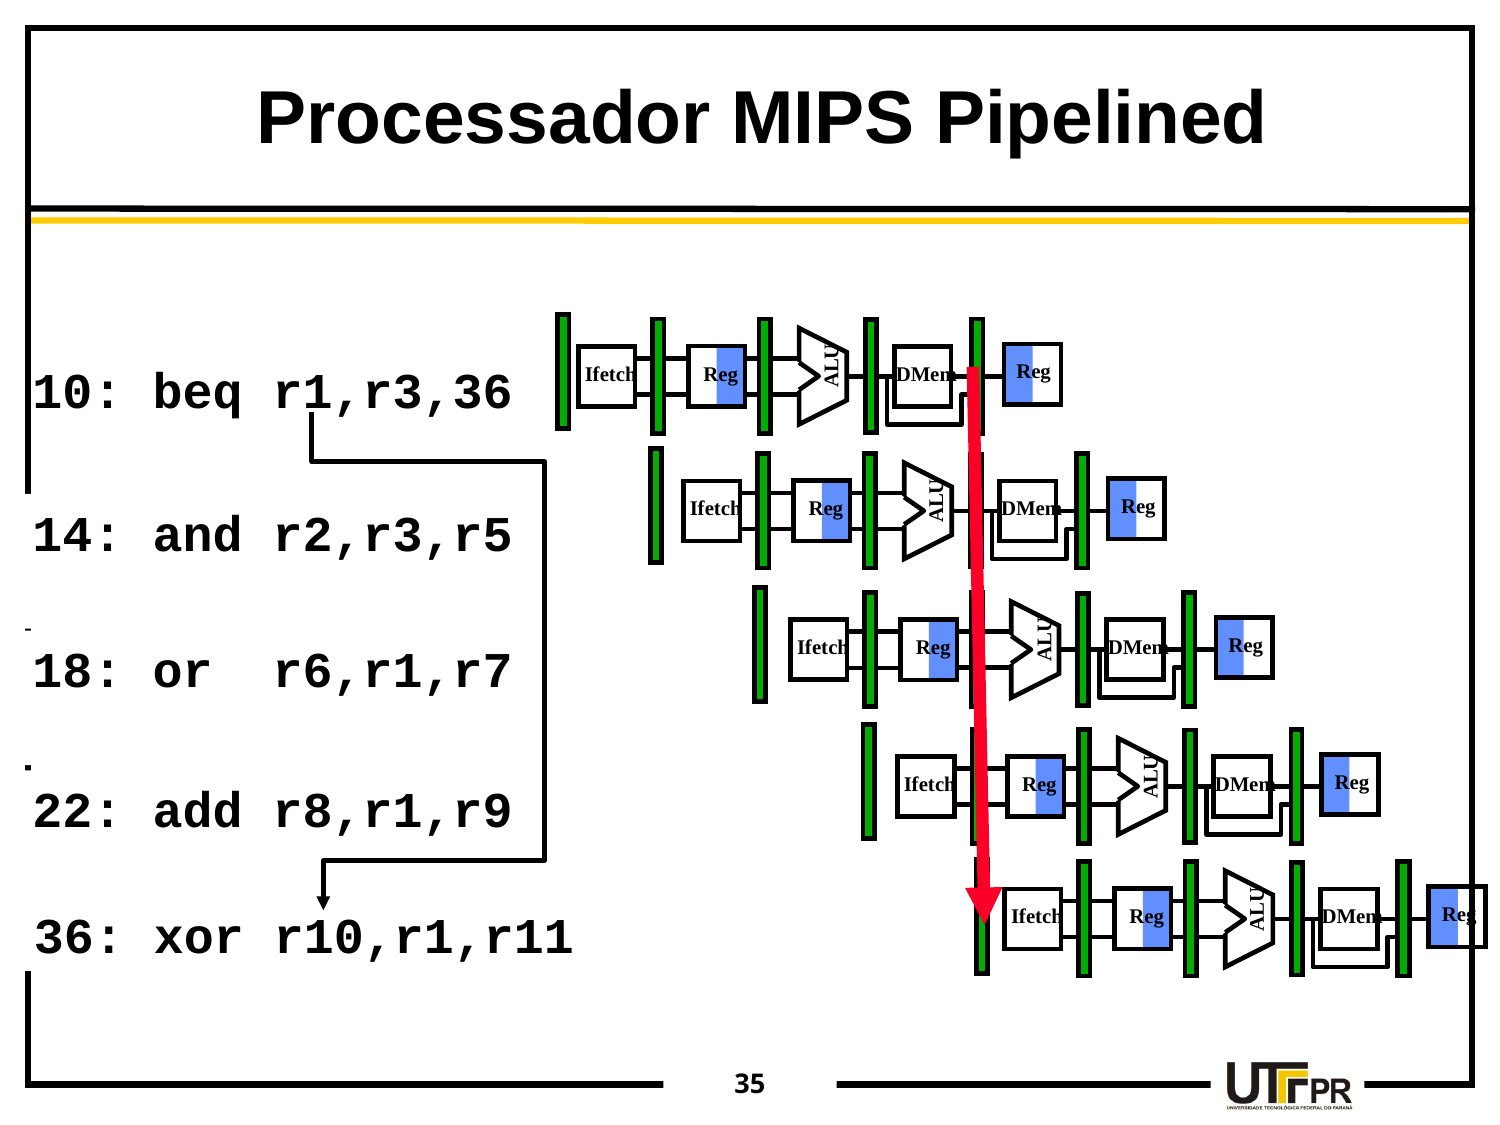

# Processador MIPS Pipelined
ALU
Reg
Reg
Ifetch
DMem
10: beq r1,r3,36
14: and r2,r3,r5
18: or r6,r1,r7
22: add r8,r1,r9
36: xor r10,r1,r11
ALU
Reg
Reg
Ifetch
DMem
ALU
Reg
Reg
Ifetch
DMem
ALU
Reg
Reg
Ifetch
DMem
ALU
Reg
Reg
Ifetch
DMem